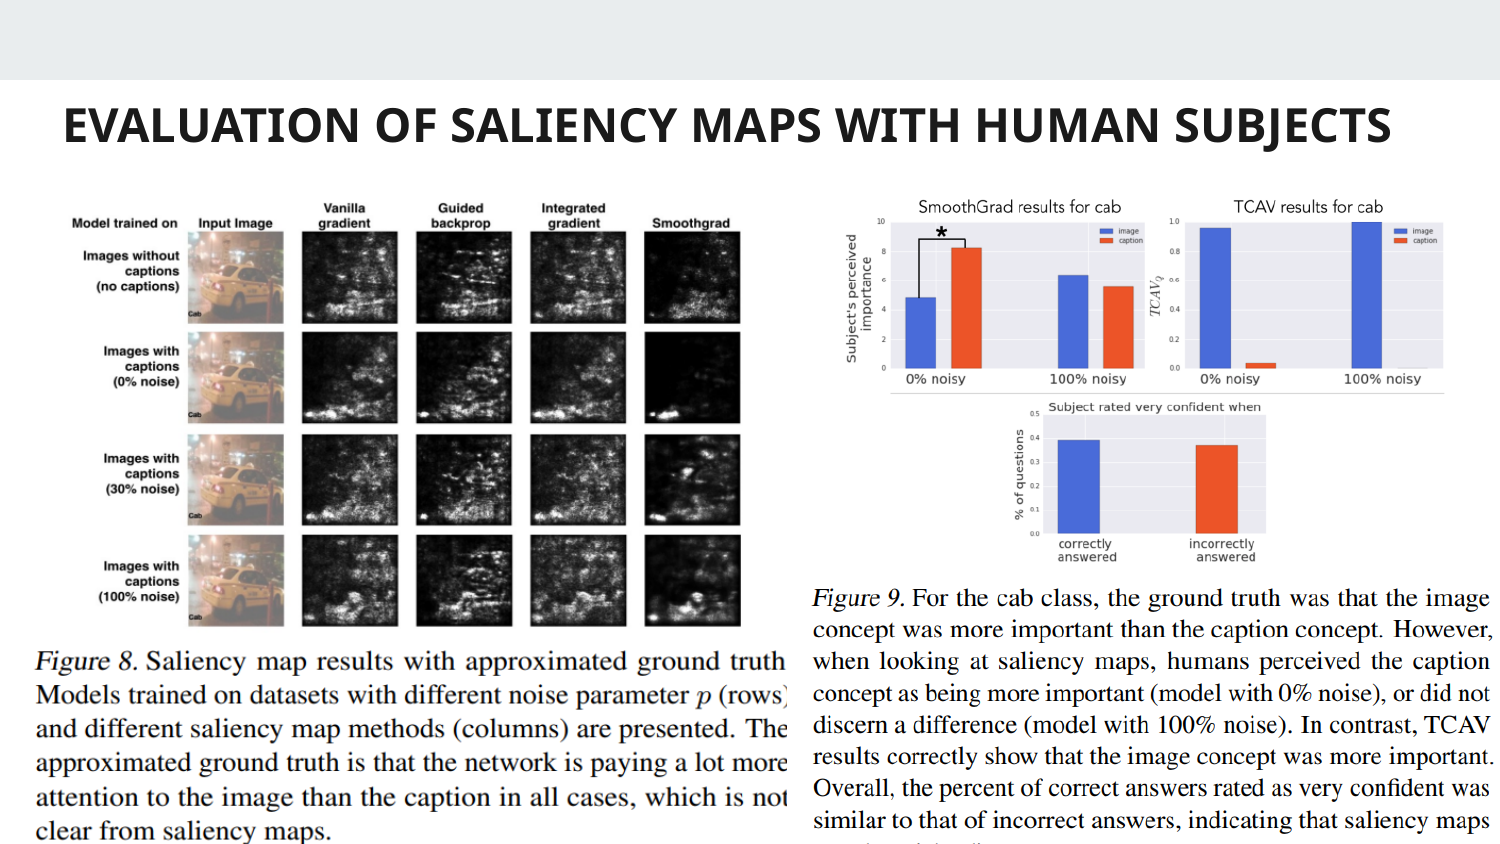

# EVALUATION OF SALIENCY MAPS WITH HUMAN SUBJECTS